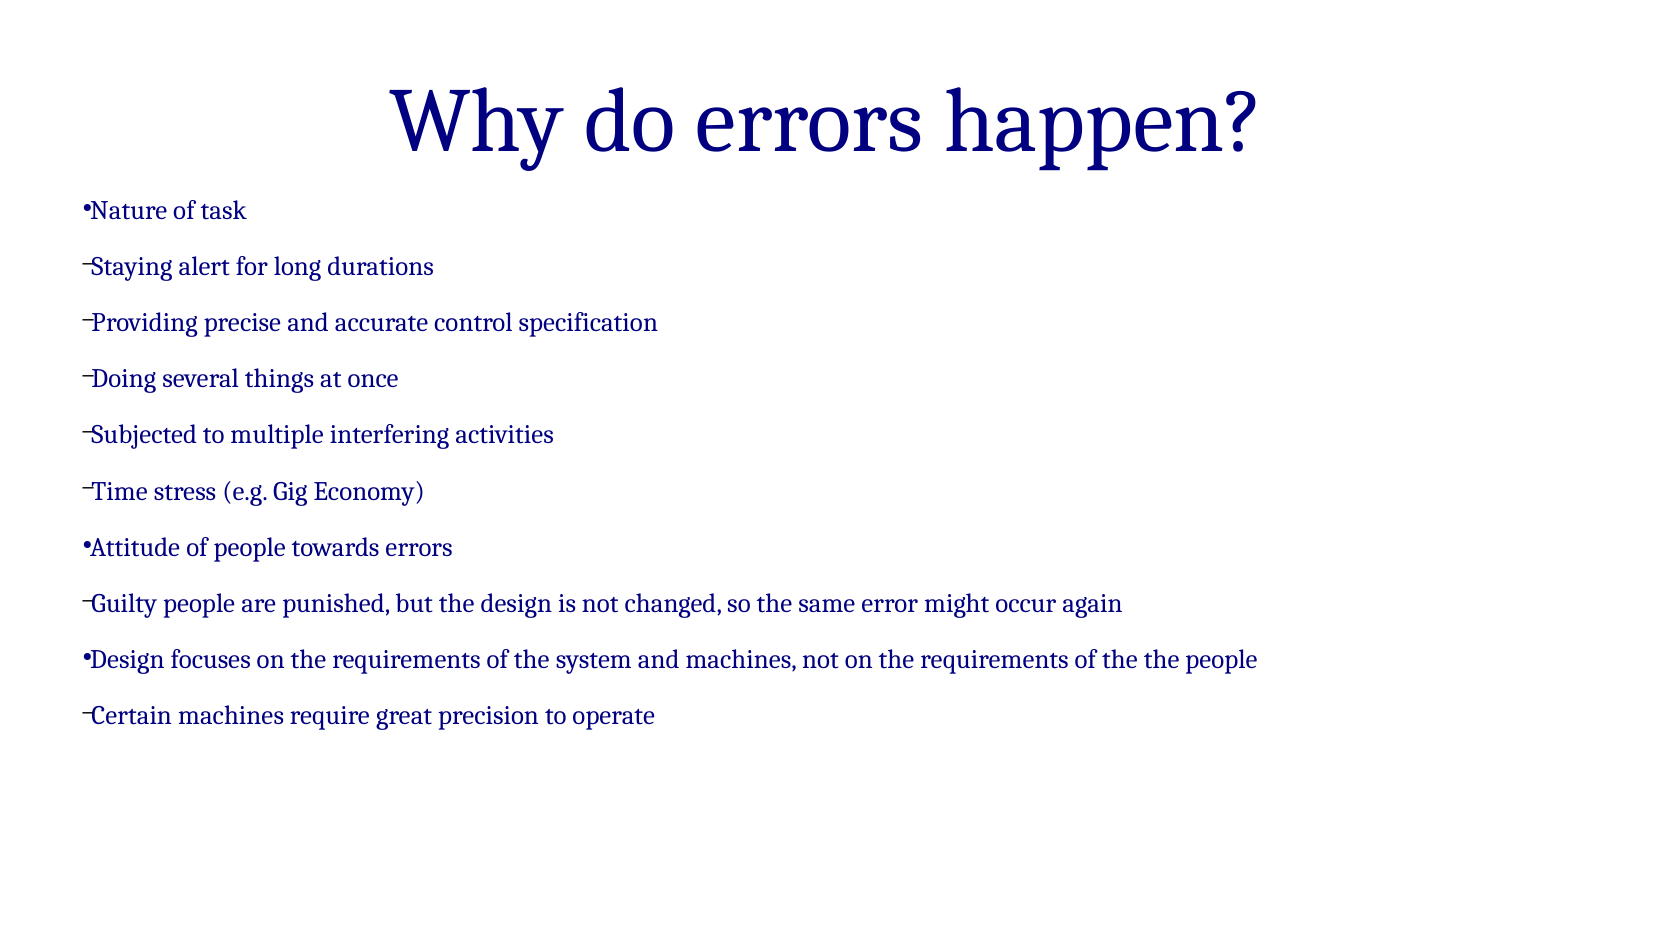

# Why do errors happen?
Nature of task
Staying alert for long durations
Providing precise and accurate control specification
Doing several things at once
Subjected to multiple interfering activities
Time stress (e.g. Gig Economy)
Attitude of people towards errors
Guilty people are punished, but the design is not changed, so the same error might occur again
Design focuses on the requirements of the system and machines, not on the requirements of the the people
Certain machines require great precision to operate